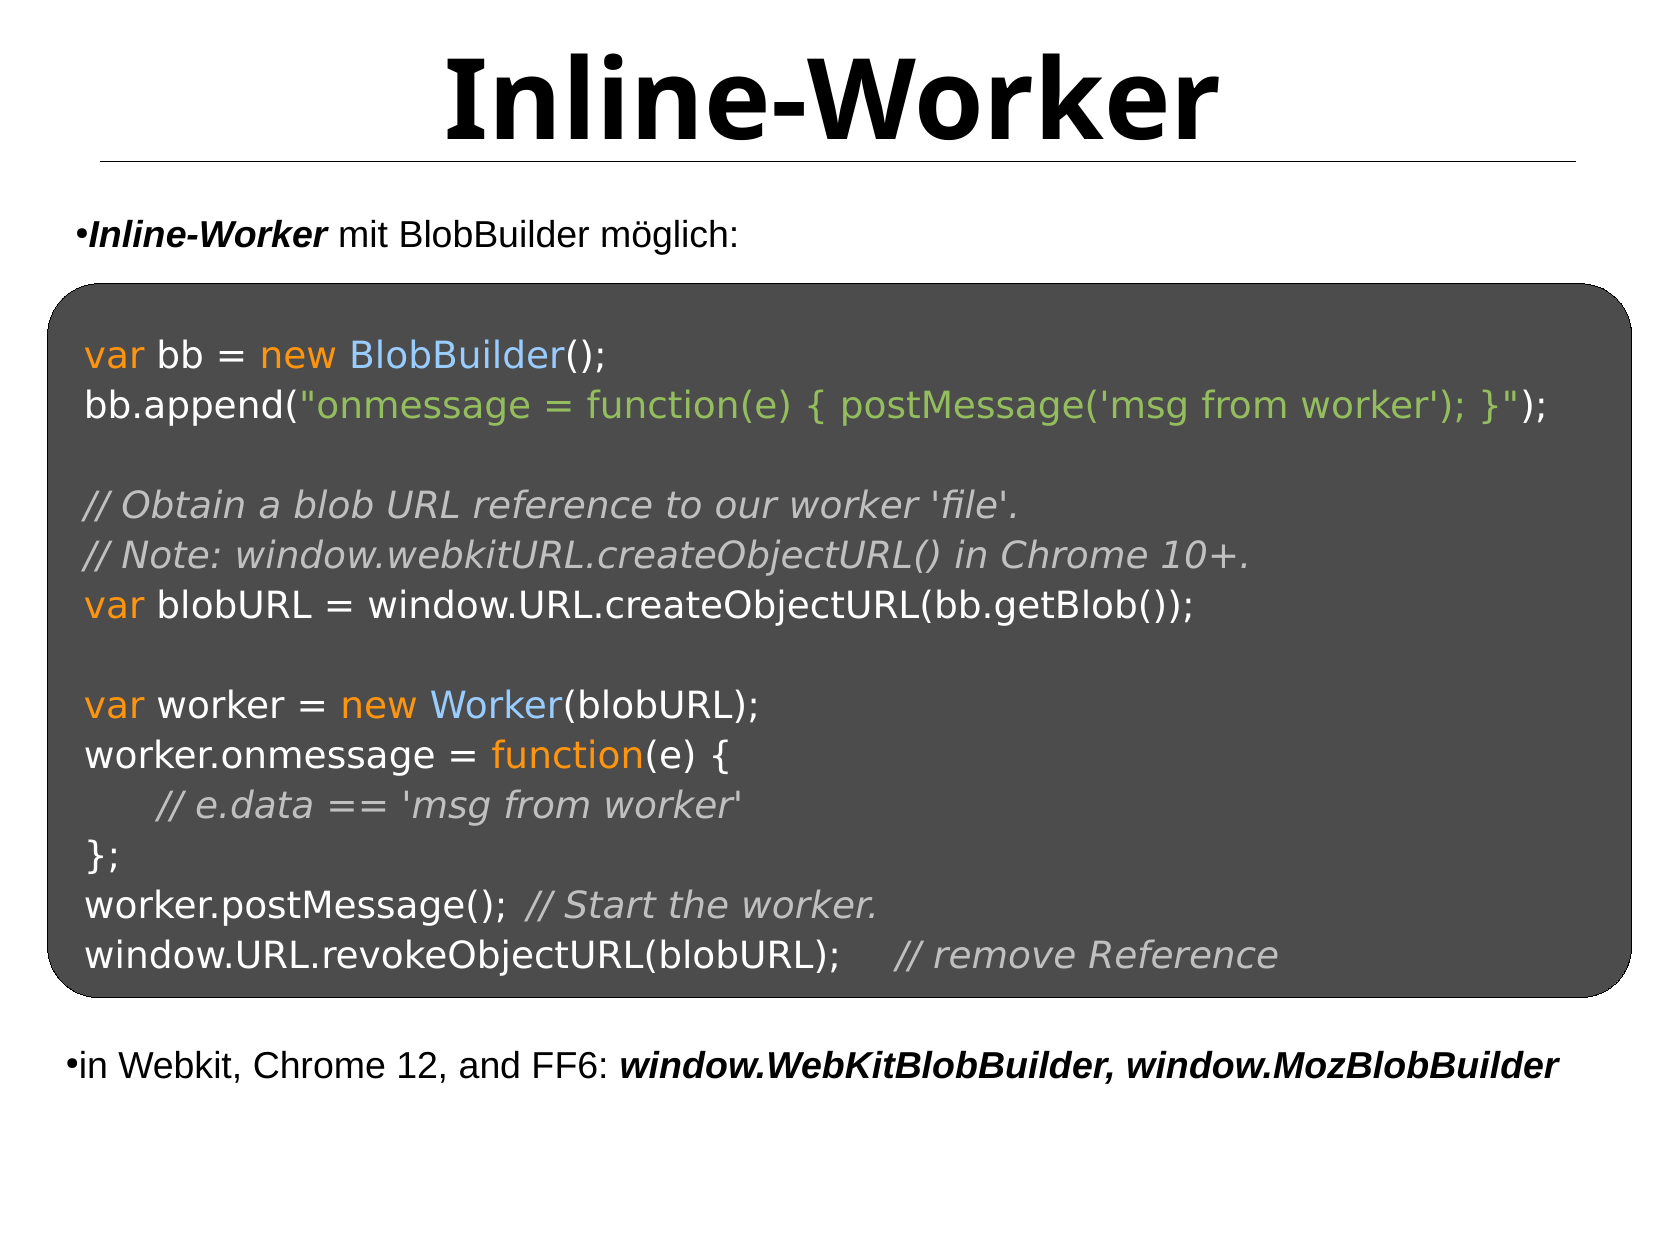

Inline-Worker
Inline-Worker mit BlobBuilder möglich:
var bb = new BlobBuilder();
bb.append("onmessage = function(e) { postMessage('msg from worker'); }");
// Obtain a blob URL reference to our worker 'file'.
// Note: window.webkitURL.createObjectURL() in Chrome 10+.
var blobURL = window.URL.createObjectURL(bb.getBlob());
var worker = new Worker(blobURL);
worker.onmessage = function(e) {
	// e.data == 'msg from worker'
};
worker.postMessage(); 	// Start the worker.
window.URL.revokeObjectURL(blobURL);	// remove Reference
in Webkit, Chrome 12, and FF6: window.WebKitBlobBuilder, window.MozBlobBuilder